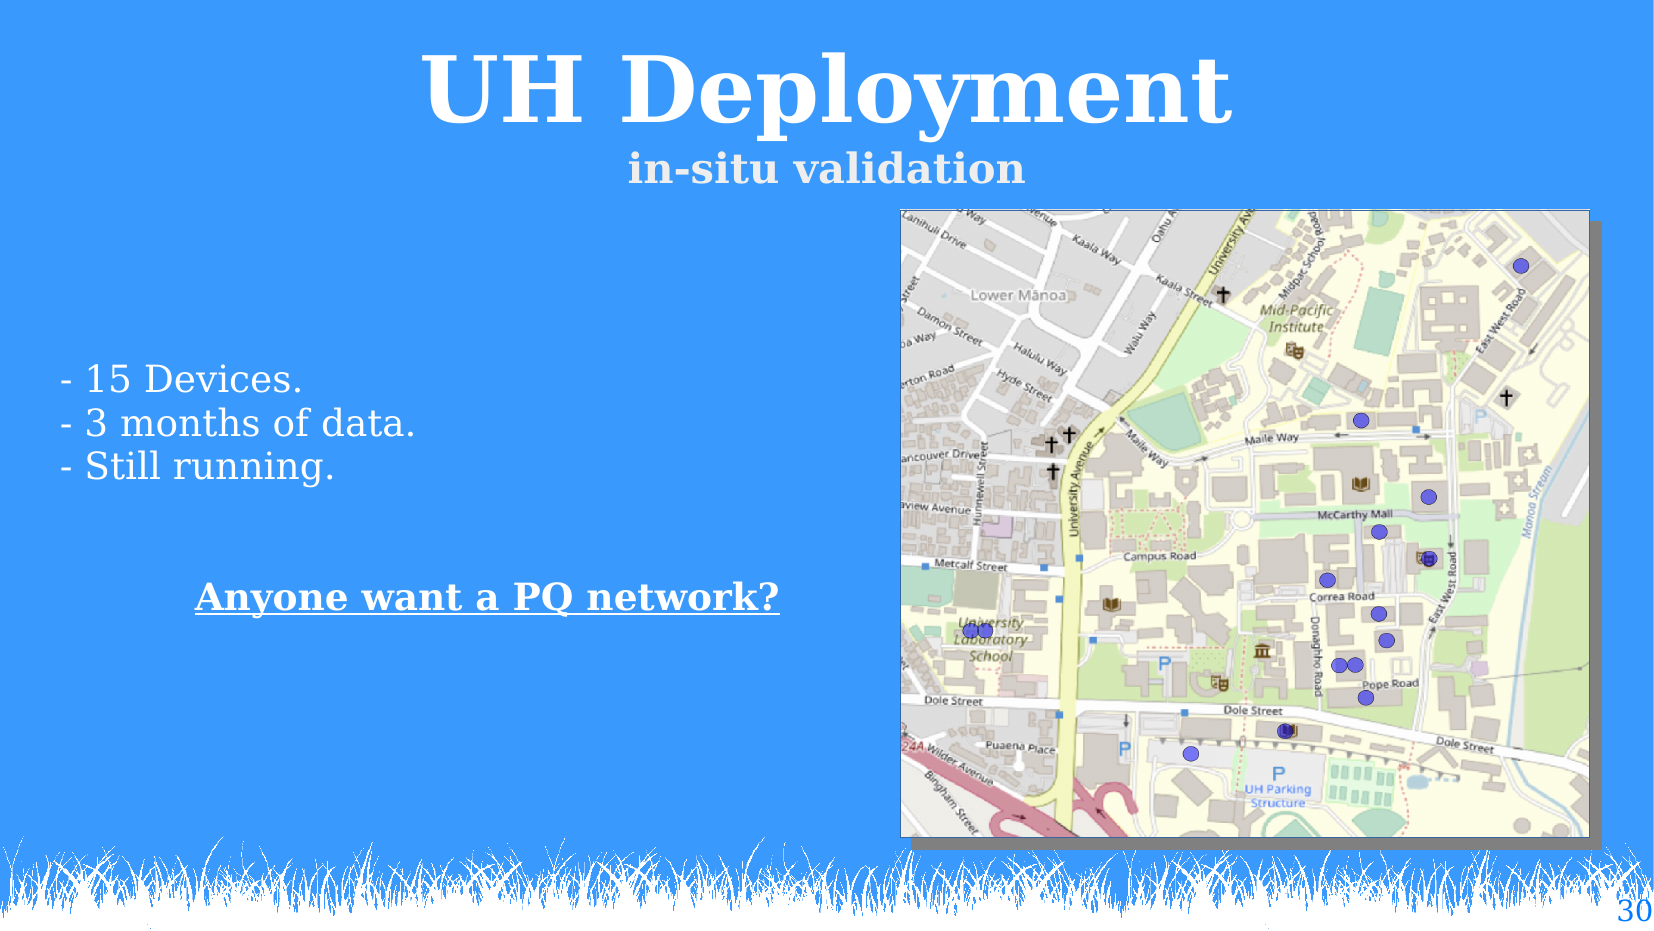

# UH Deployment in-situ validation
- 15 Devices.
- 3 months of data.
- Still running.
Anyone want a PQ network?
30